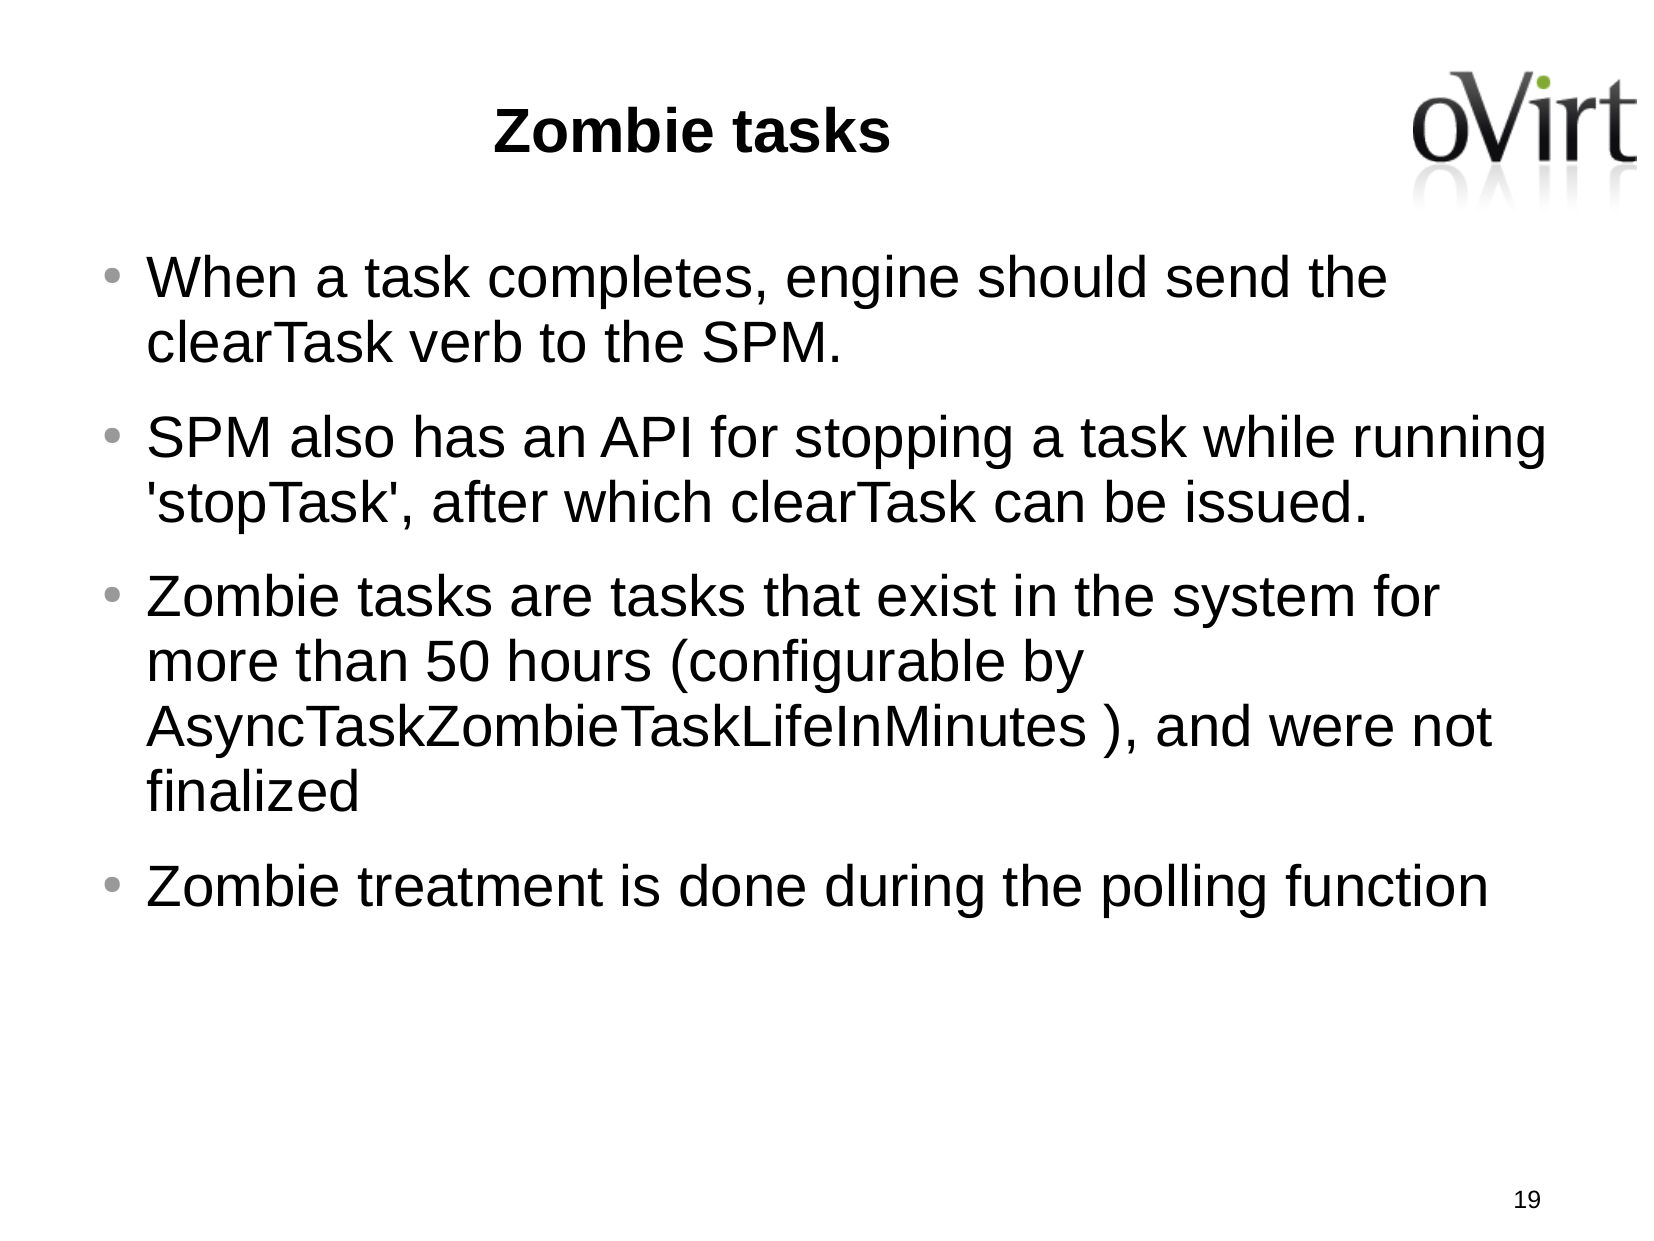

# Zombie tasks
When a task completes, engine should send the clearTask verb to the SPM.
SPM also has an API for stopping a task while running 'stopTask', after which clearTask can be issued.
Zombie tasks are tasks that exist in the system for more than 50 hours (configurable by AsyncTaskZombieTaskLifeInMinutes ), and were not finalized
Zombie treatment is done during the polling function